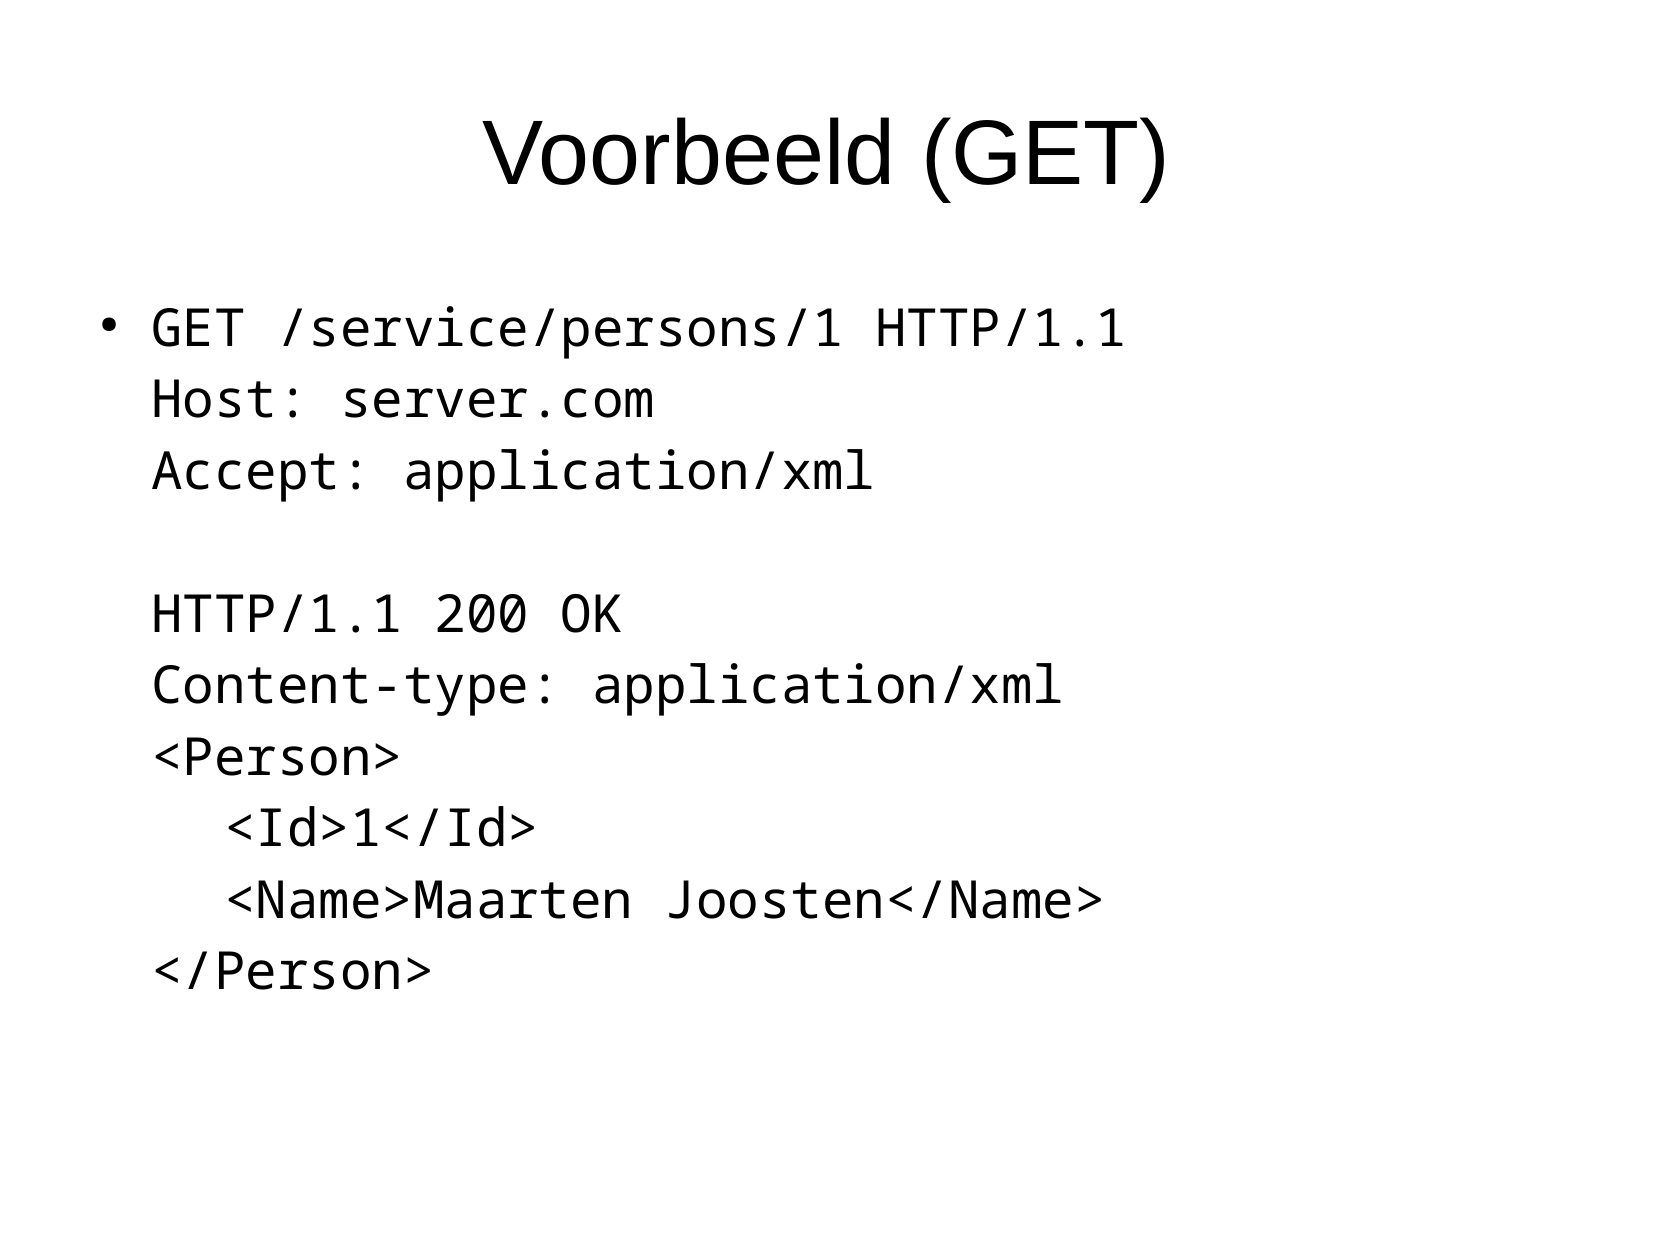

# Voorbeeld (GET)
GET /service/persons/1 HTTP/1.1
Host: server.com
Accept: application/xml
HTTP/1.1 200 OK
Content-type: application/xml
<Person>
	<Id>1</Id>
	<Name>Maarten Joosten</Name>
</Person>